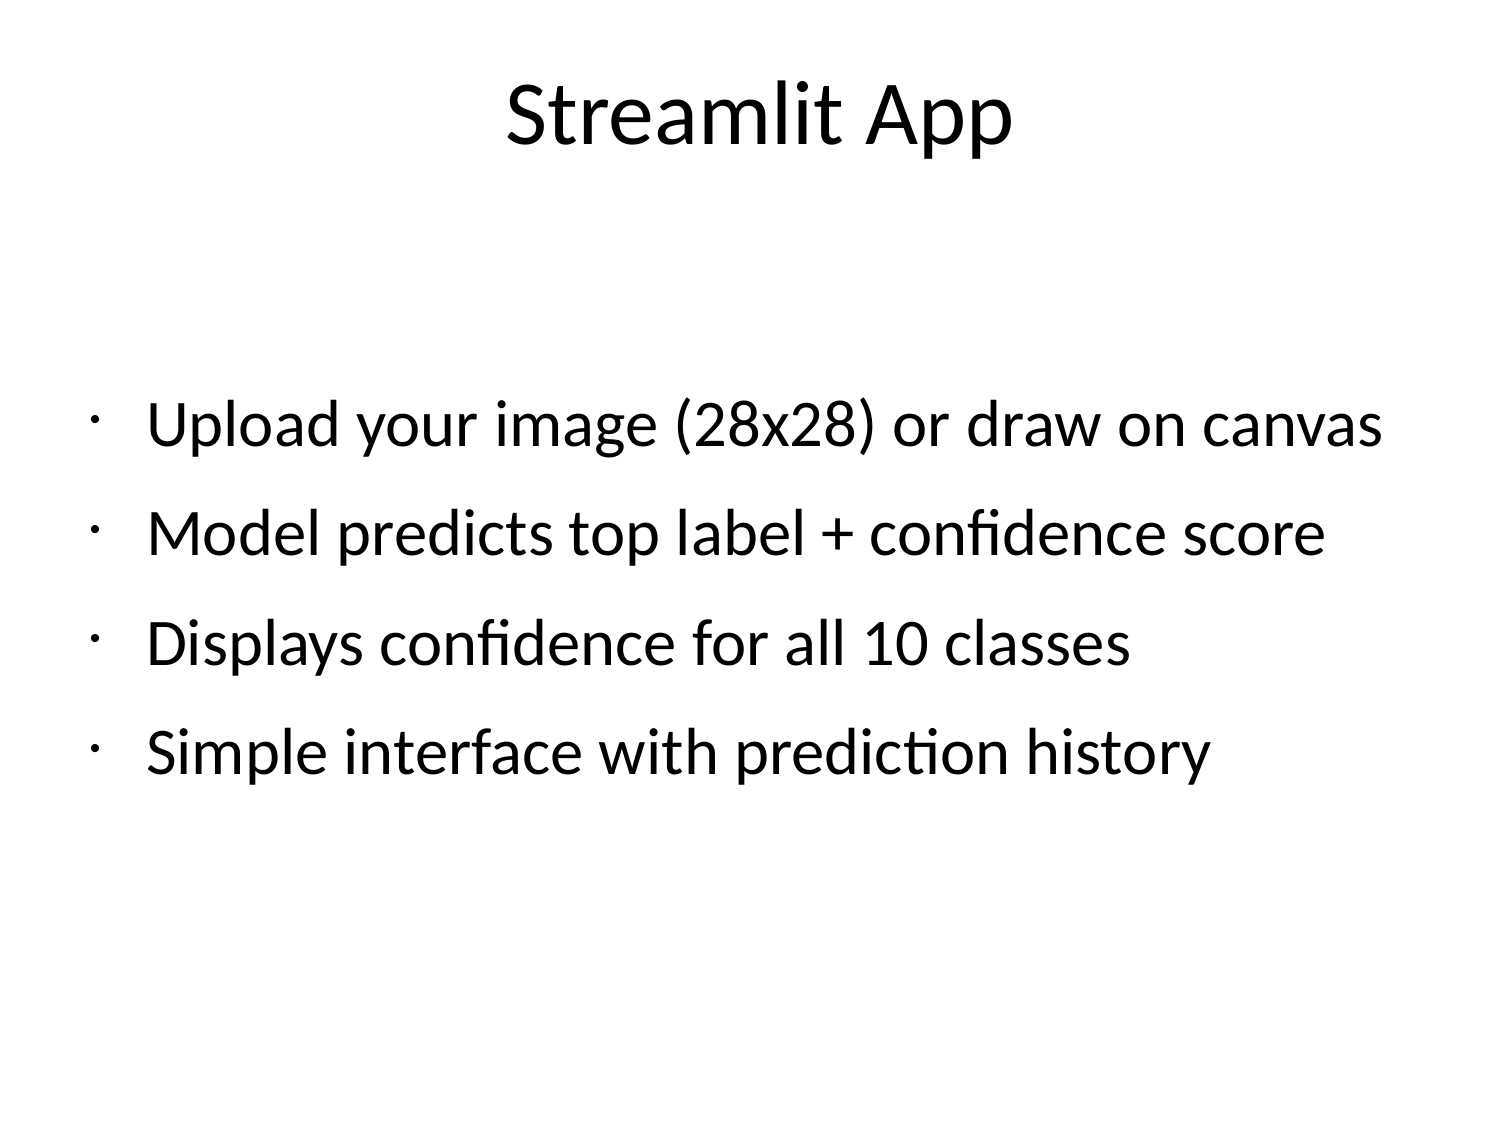

# Streamlit App
Upload your image (28x28) or draw on canvas
Model predicts top label + confidence score
Displays confidence for all 10 classes
Simple interface with prediction history